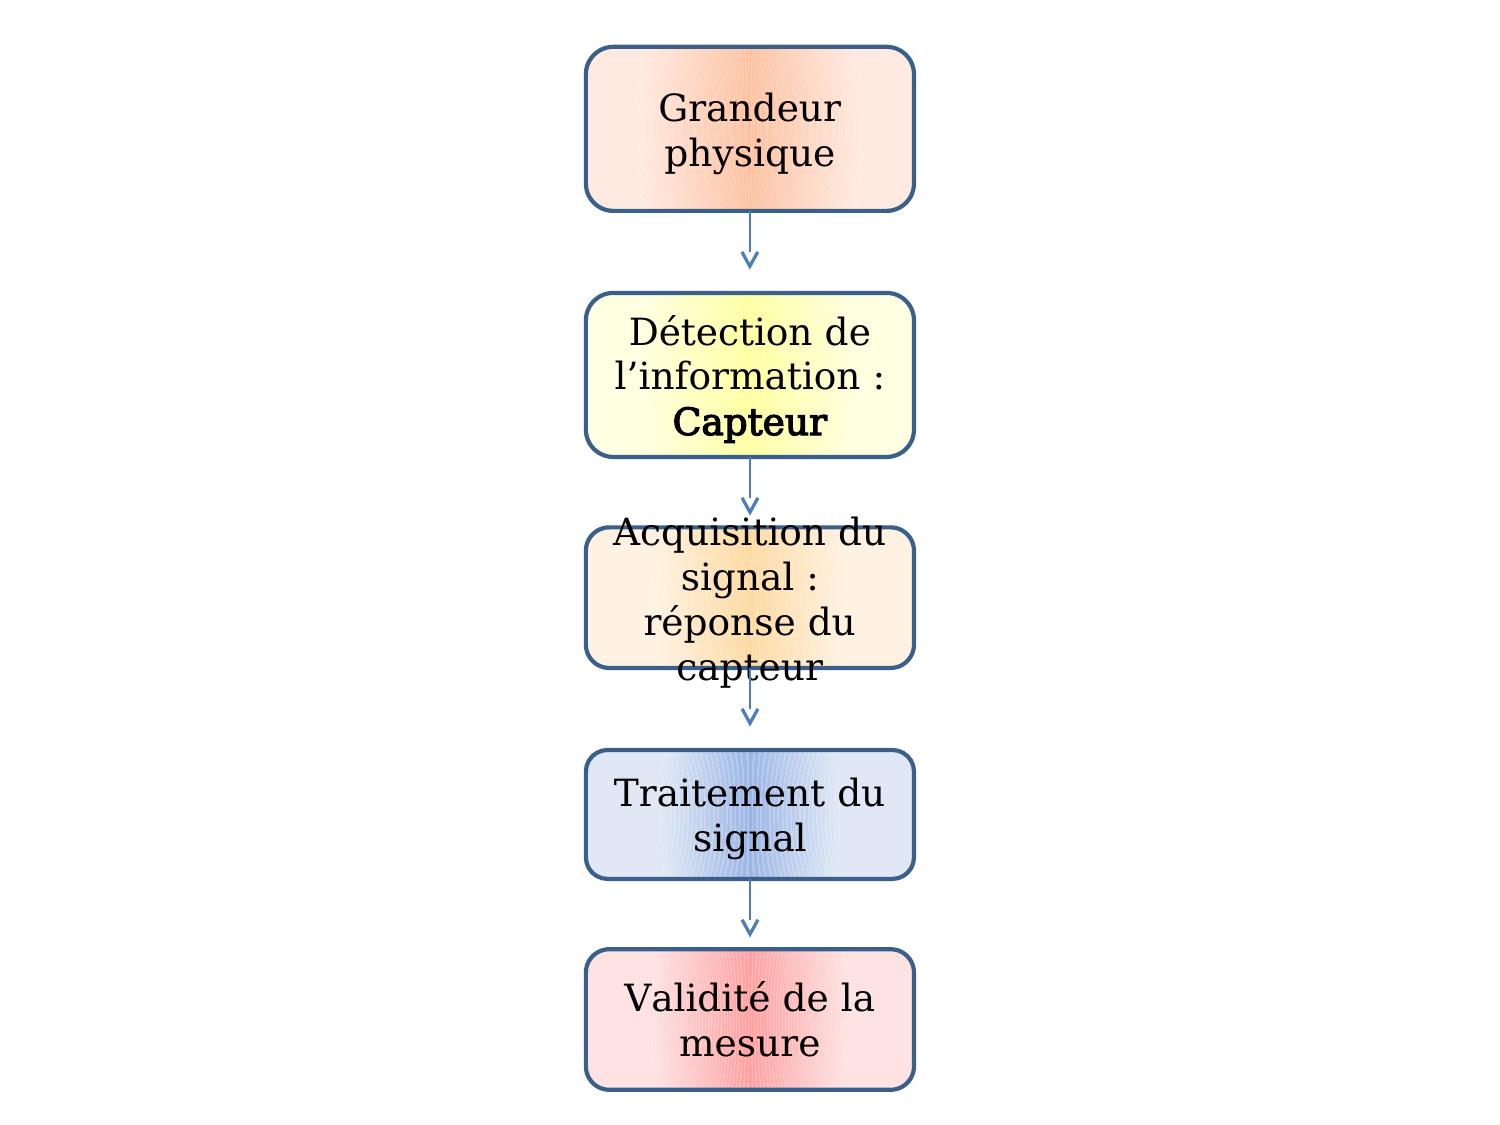

Grandeur physique
Détection de l’information : Capteur
Acquisition du signal : réponse du capteur
Traitement du signal
Validité de la mesure